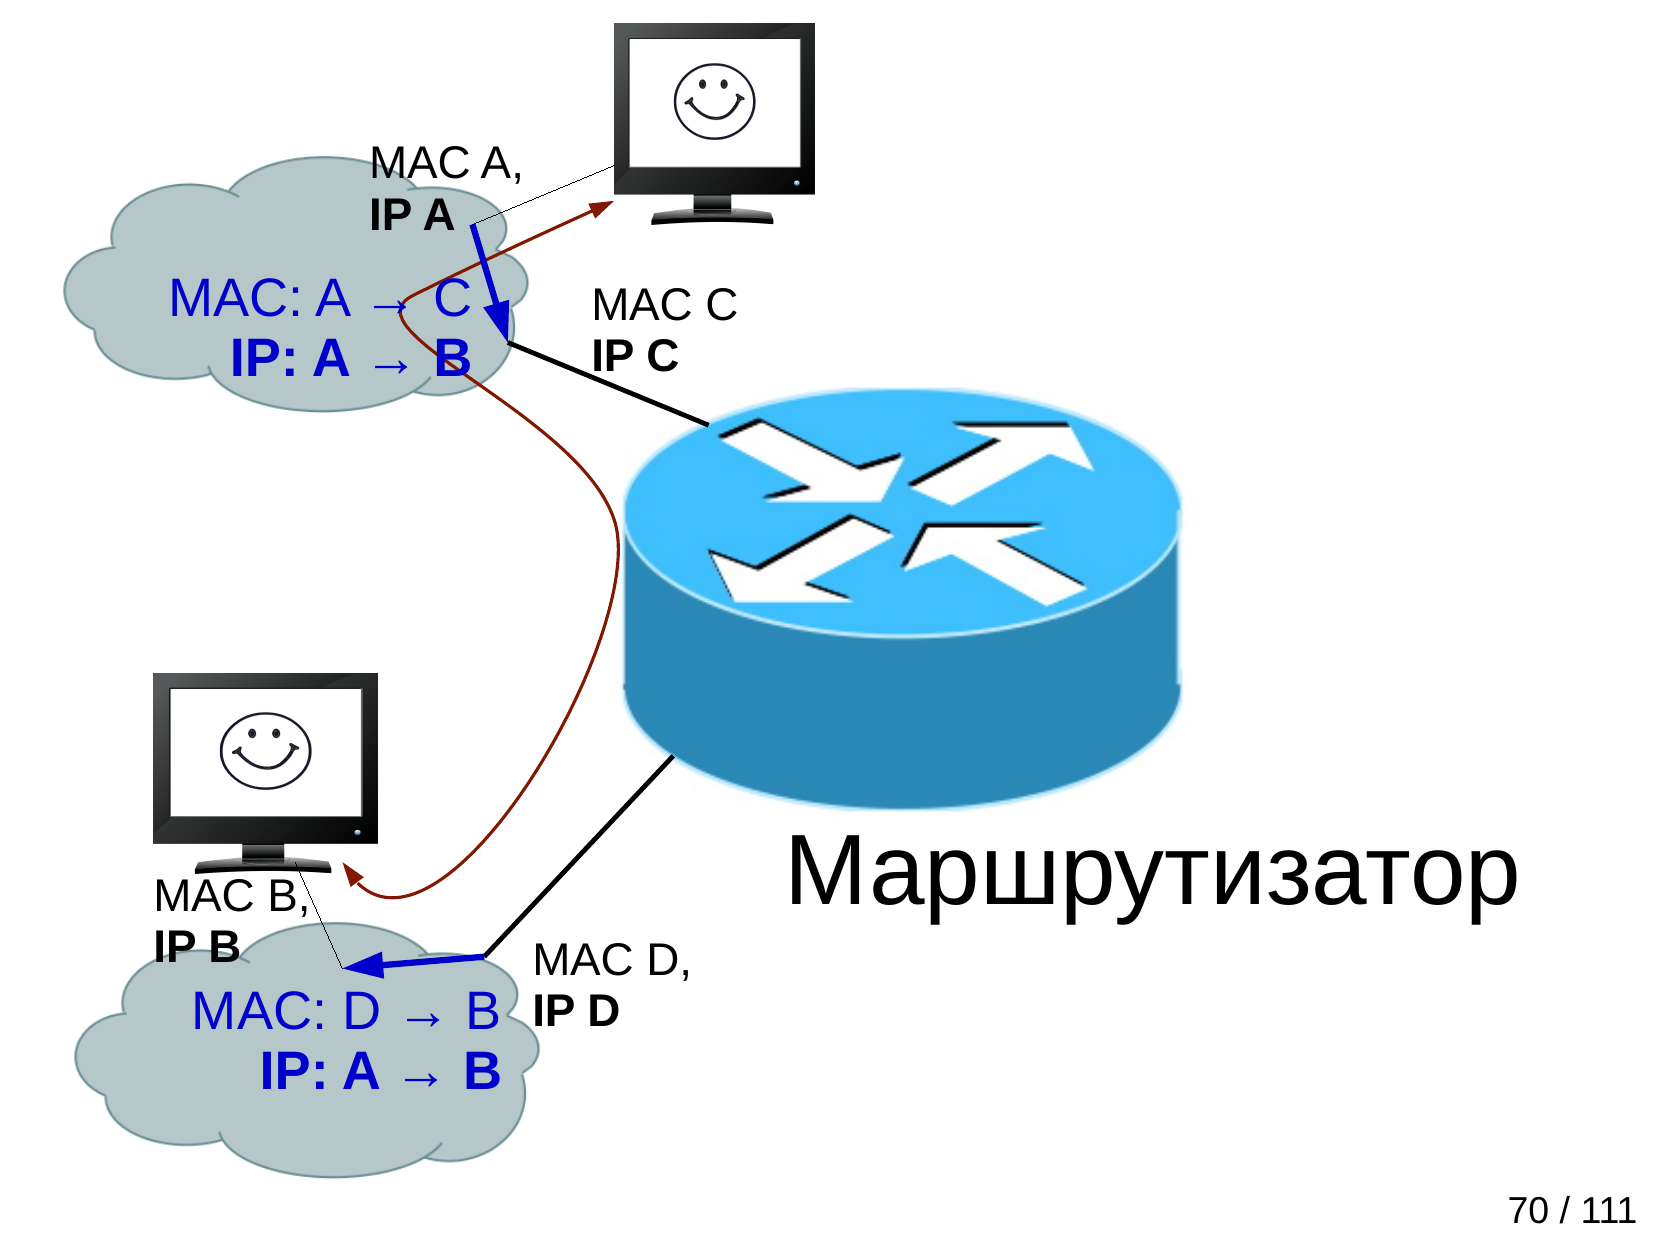

MAC A,
IP A
MAC: A → C
IP: A → B
MAC C
IP C
Маршрутизатор
MAC B,
IP B
MAC D,
IP D
MAC: D → B
IP: A → B